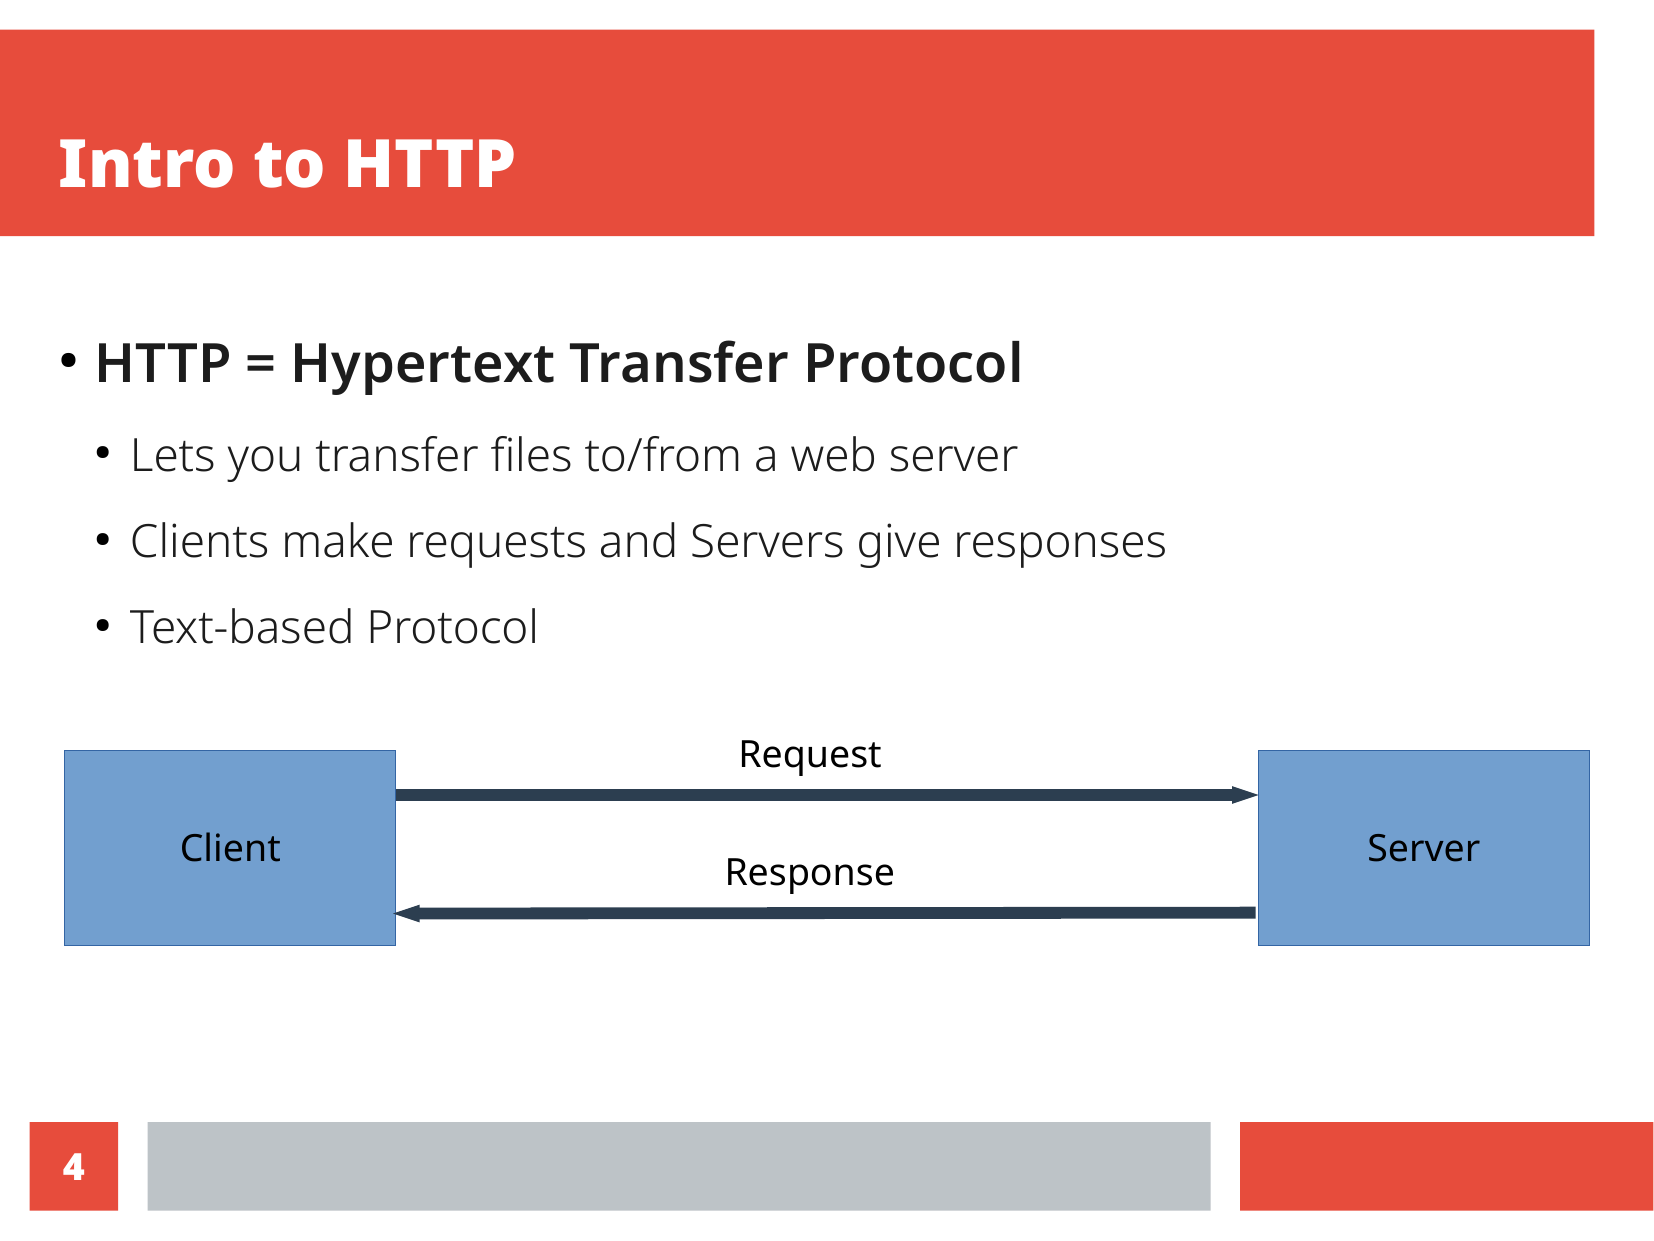

# Intro to HTTP
HTTP = Hypertext Transfer Protocol
Lets you transfer files to/from a web server
Clients make requests and Servers give responses
Text-based Protocol
Request
Client
Server
Response
4